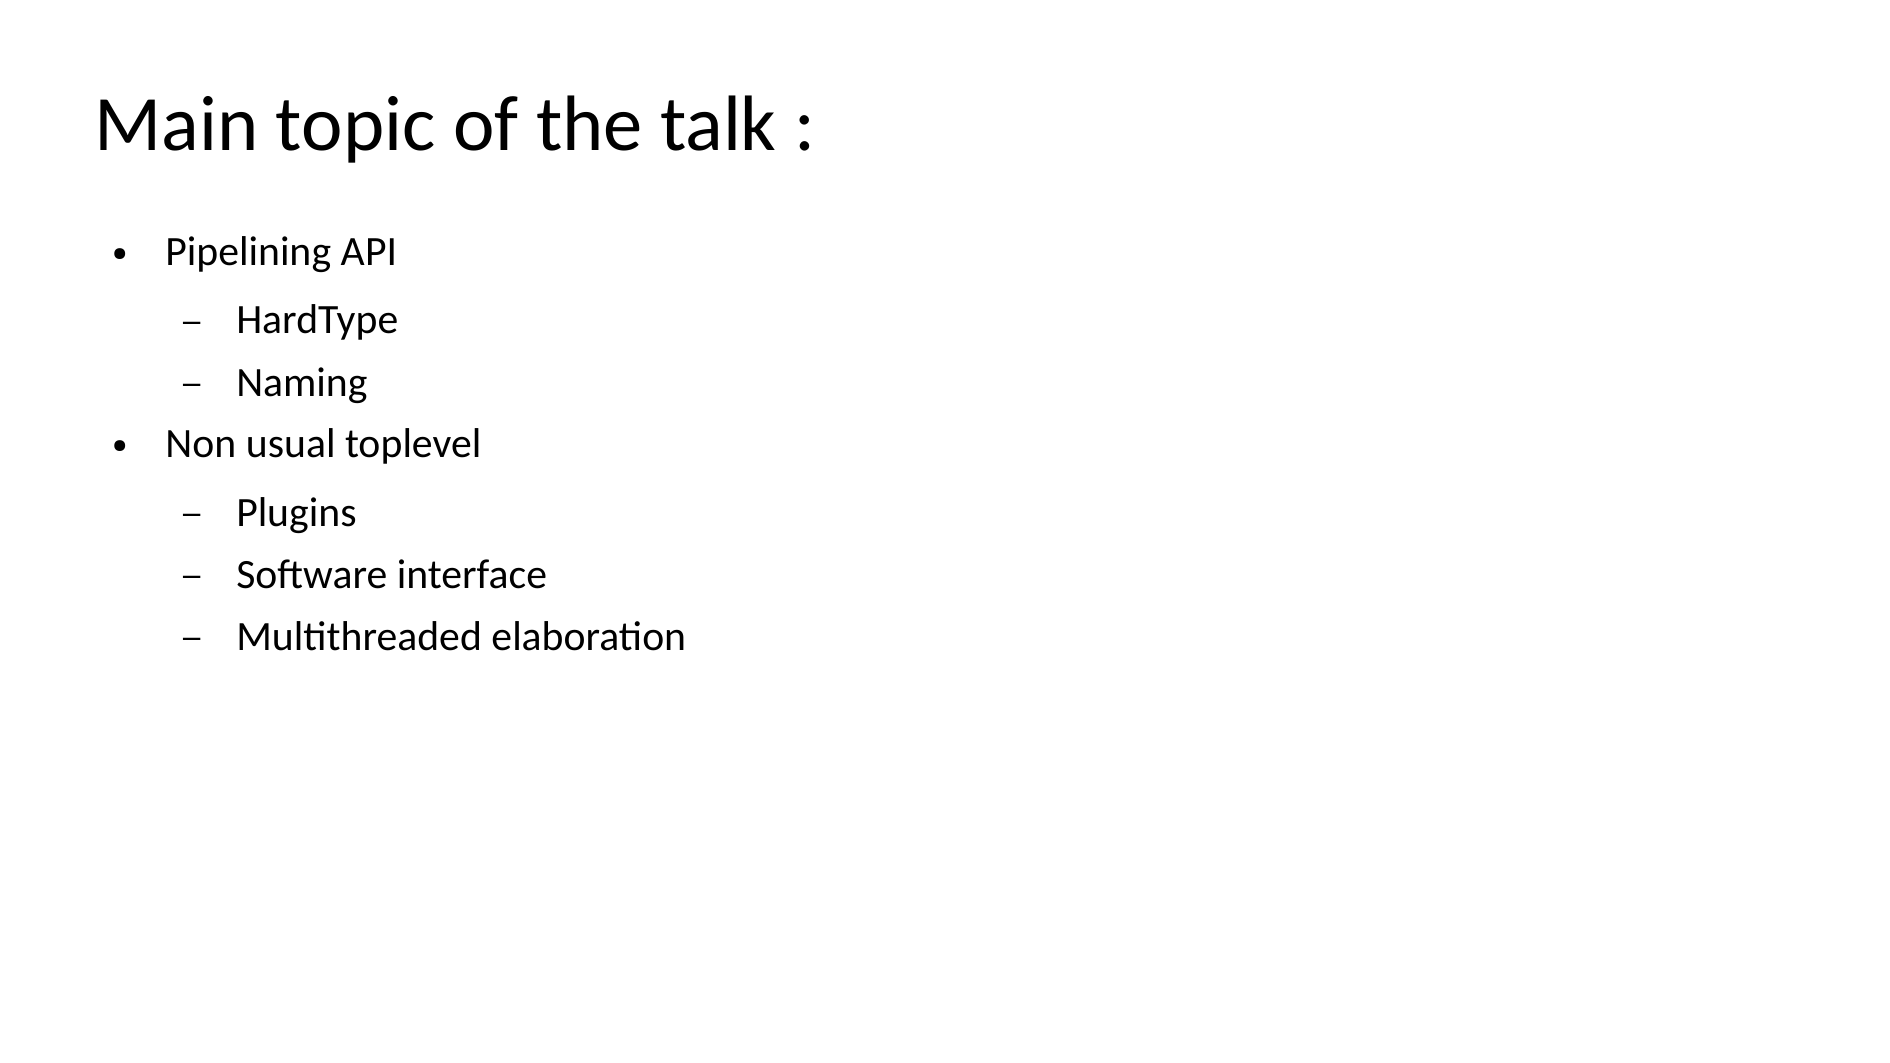

# Main topic of the talk :
Pipelining API
HardType
Naming
Non usual toplevel
Plugins
Software interface
Multithreaded elaboration